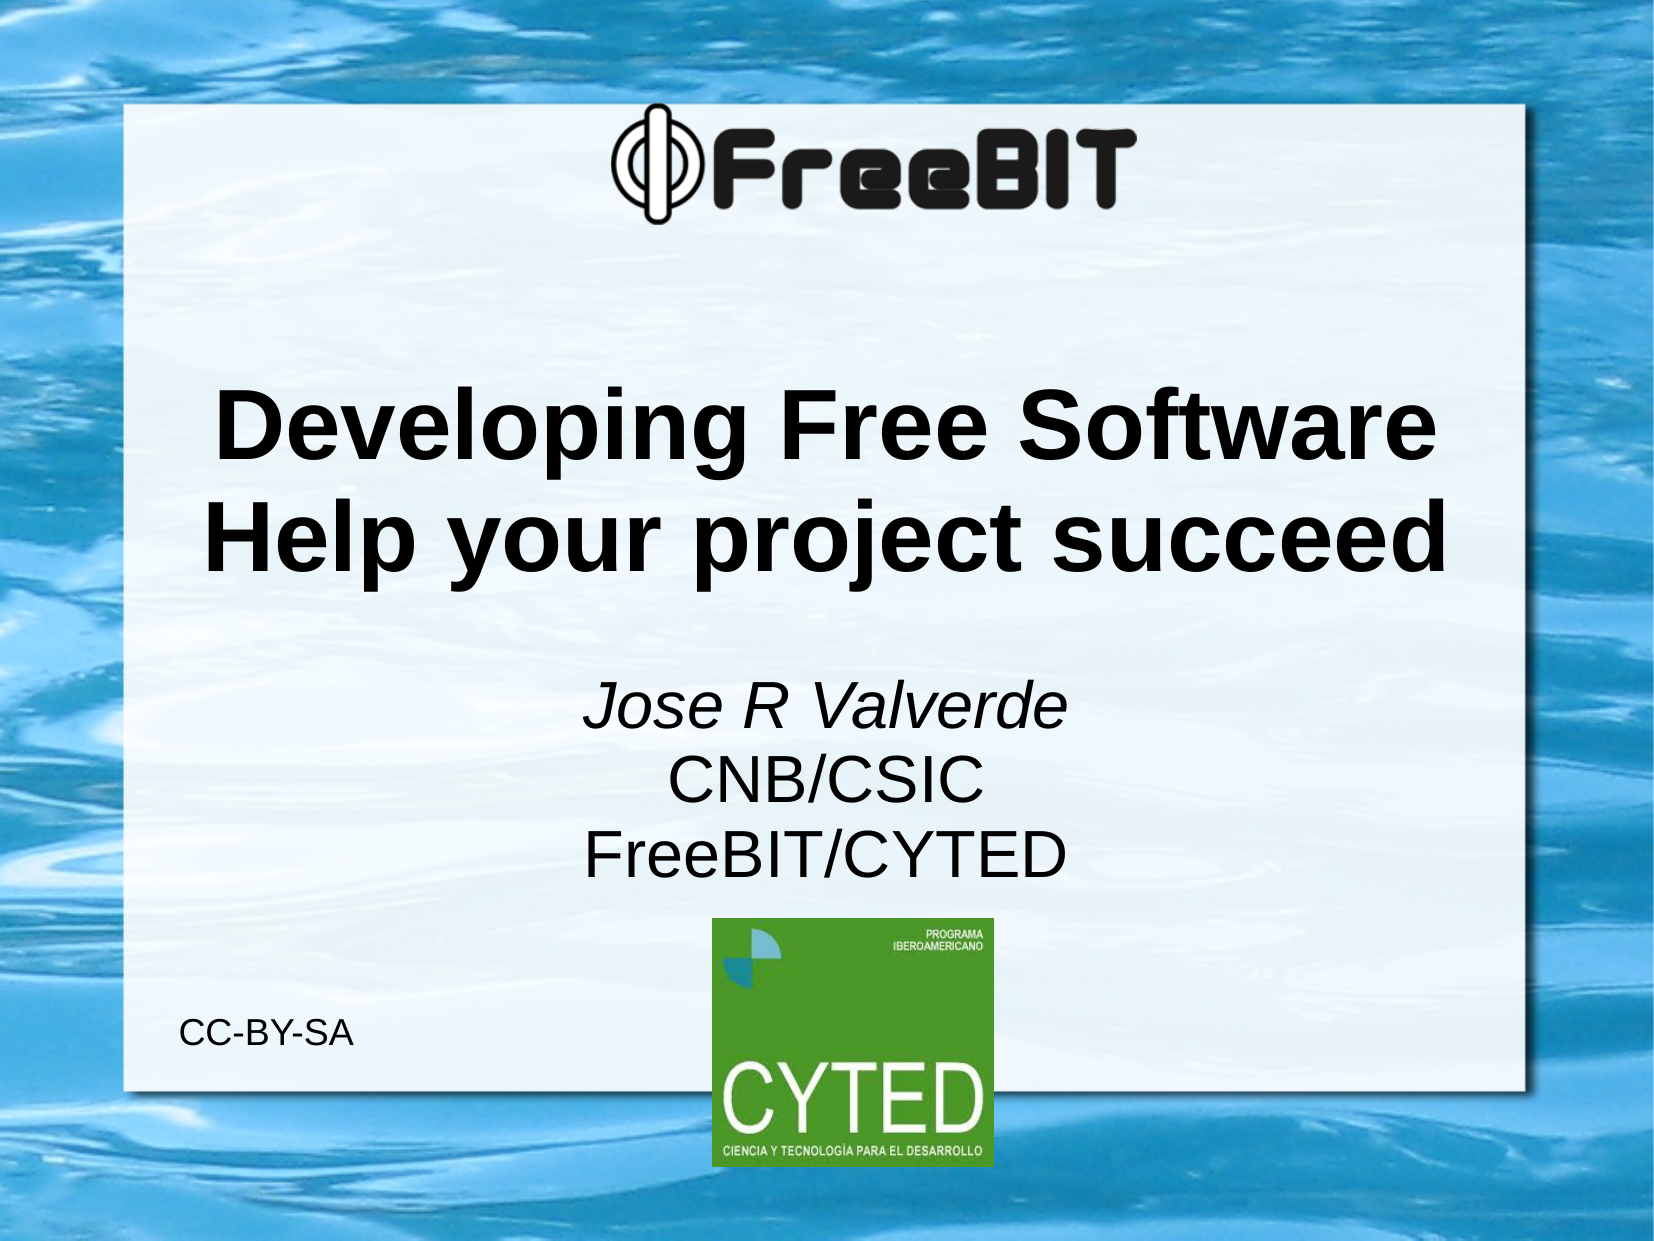

# Developing Free Software
Help your project succeed
Jose R Valverde
CNB/CSIC
FreeBIT/CYTED
CC-BY-SA